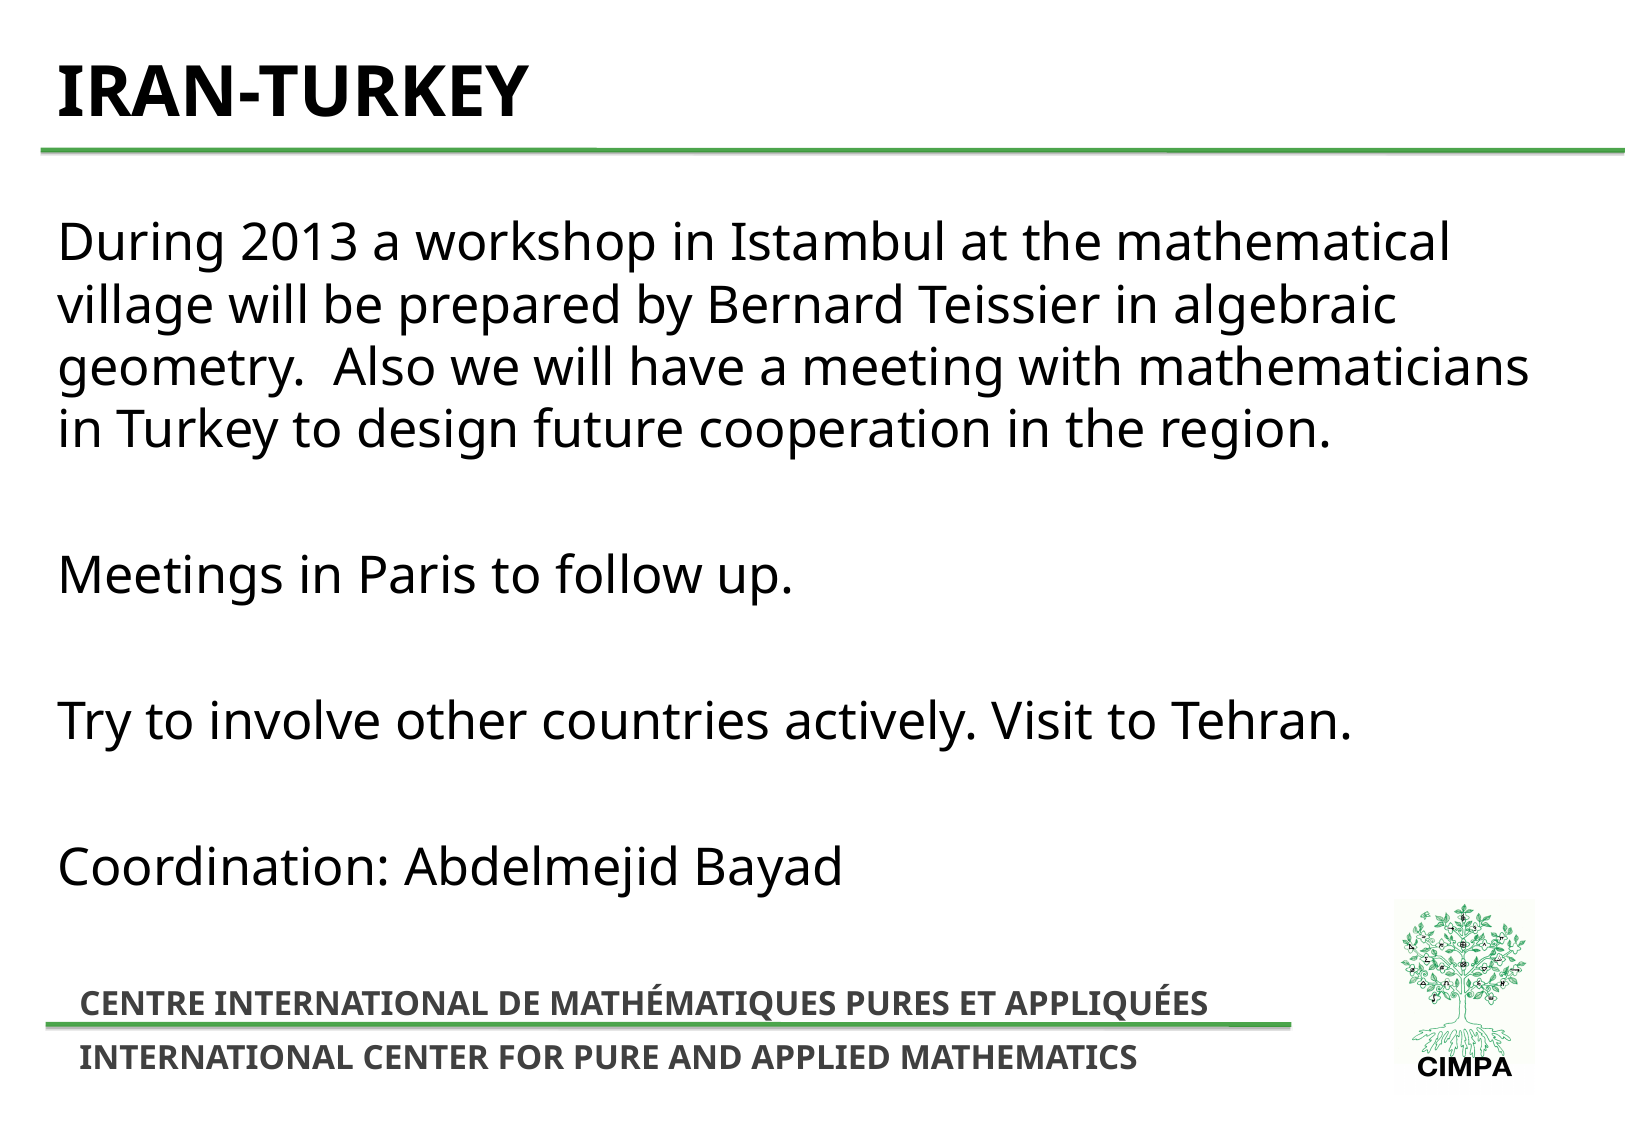

IRAN-TURKEY
# During 2013 a workshop in Istambul at the mathematical village will be prepared by Bernard Teissier in algebraic geometry. Also we will have a meeting with mathematicians in Turkey to design future cooperation in the region.
Meetings in Paris to follow up.
Try to involve other countries actively. Visit to Tehran.
Coordination: Abdelmejid Bayad